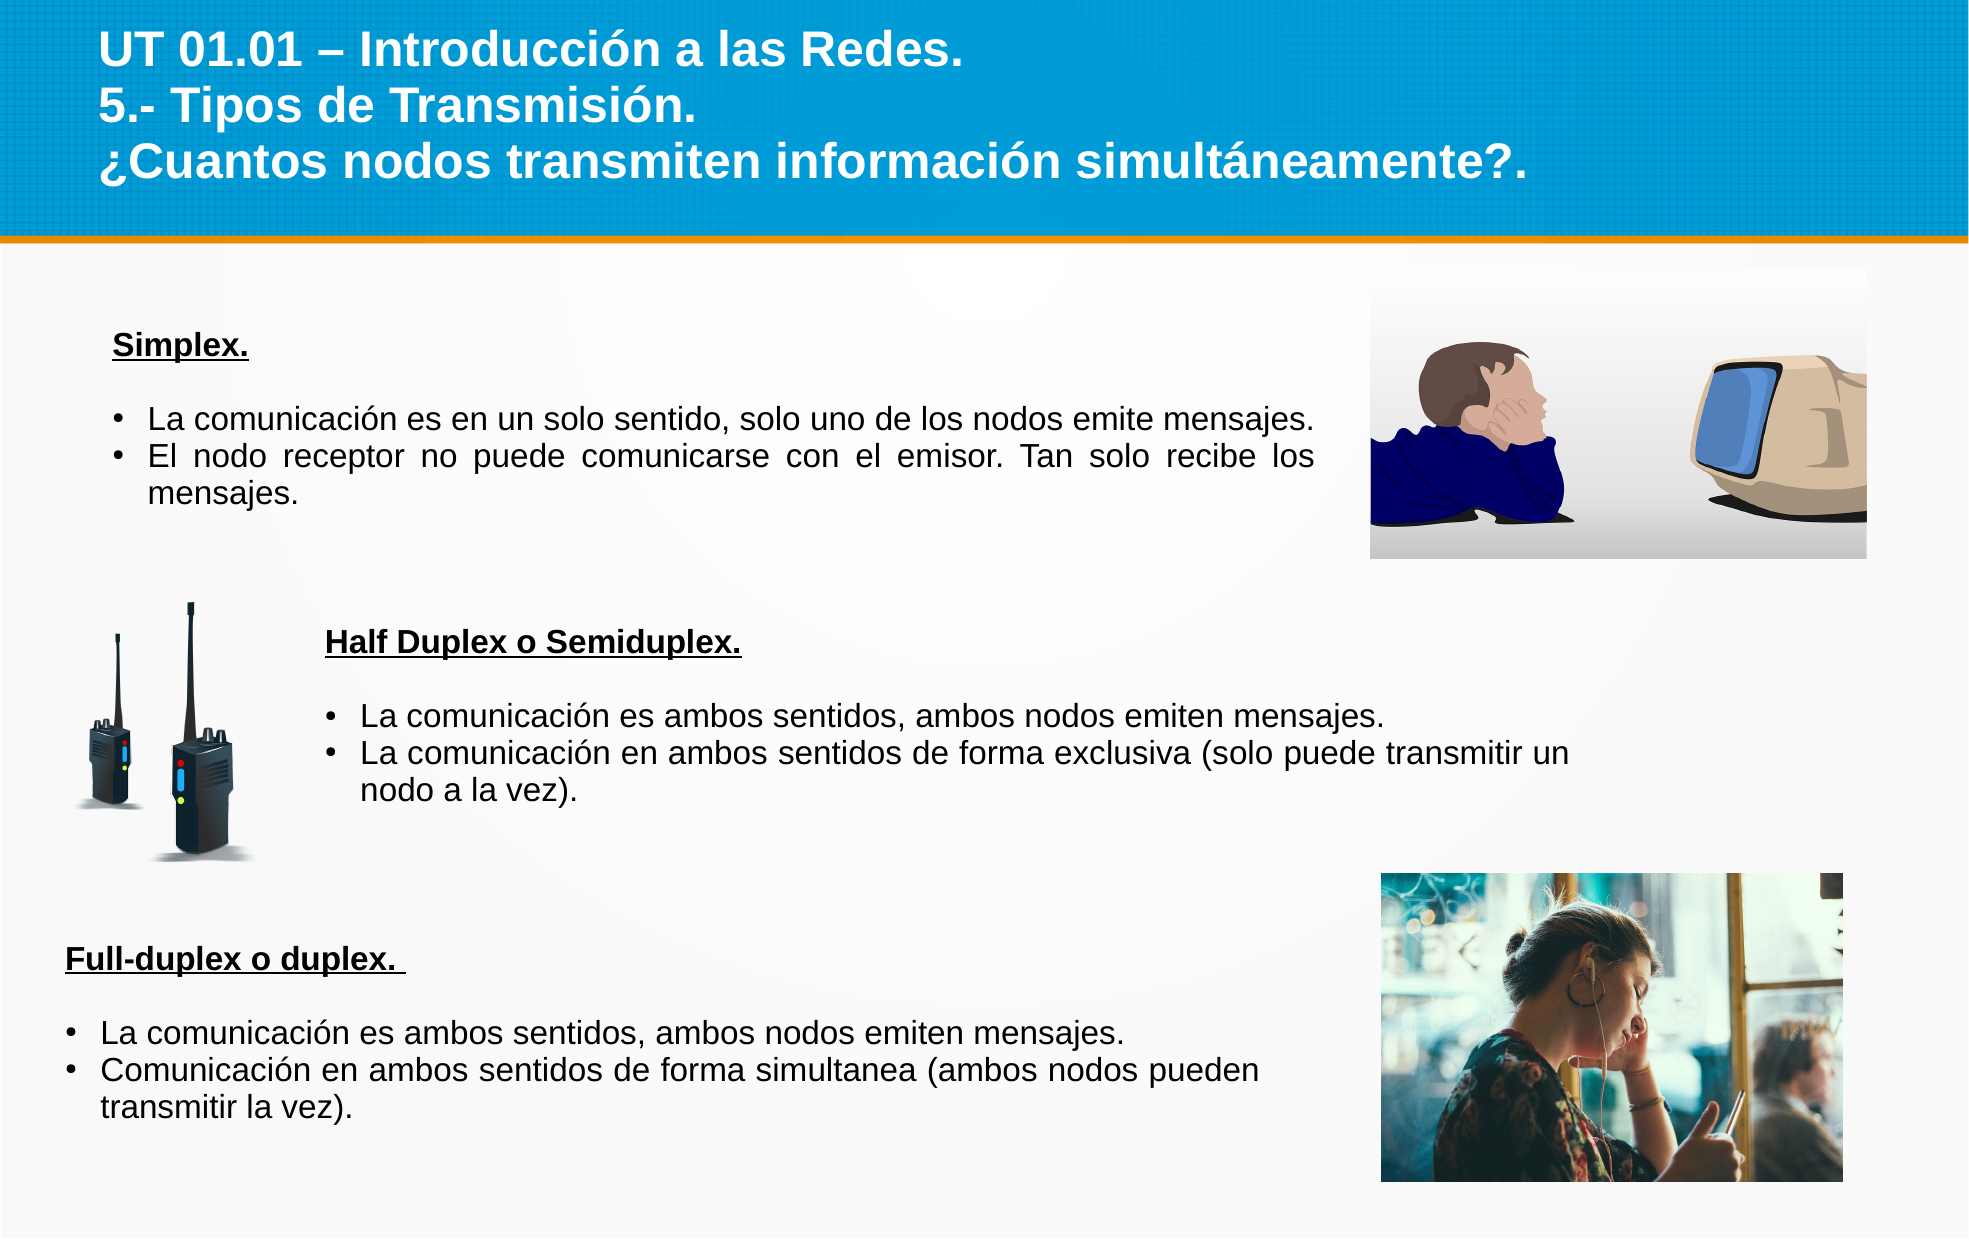

# UT 01.01 – Introducción a las Redes. 5.- Tipos de Transmisión. ¿Cuantos nodos transmiten información simultáneamente?.
Simplex.
La comunicación es en un solo sentido, solo uno de los nodos emite mensajes.
El nodo receptor no puede comunicarse con el emisor. Tan solo recibe los mensajes.
Half Duplex o Semiduplex.
La comunicación es ambos sentidos, ambos nodos emiten mensajes.
La comunicación en ambos sentidos de forma exclusiva (solo puede transmitir un nodo a la vez).
Full-duplex o duplex.
La comunicación es ambos sentidos, ambos nodos emiten mensajes.
Comunicación en ambos sentidos de forma simultanea (ambos nodos pueden transmitir la vez).